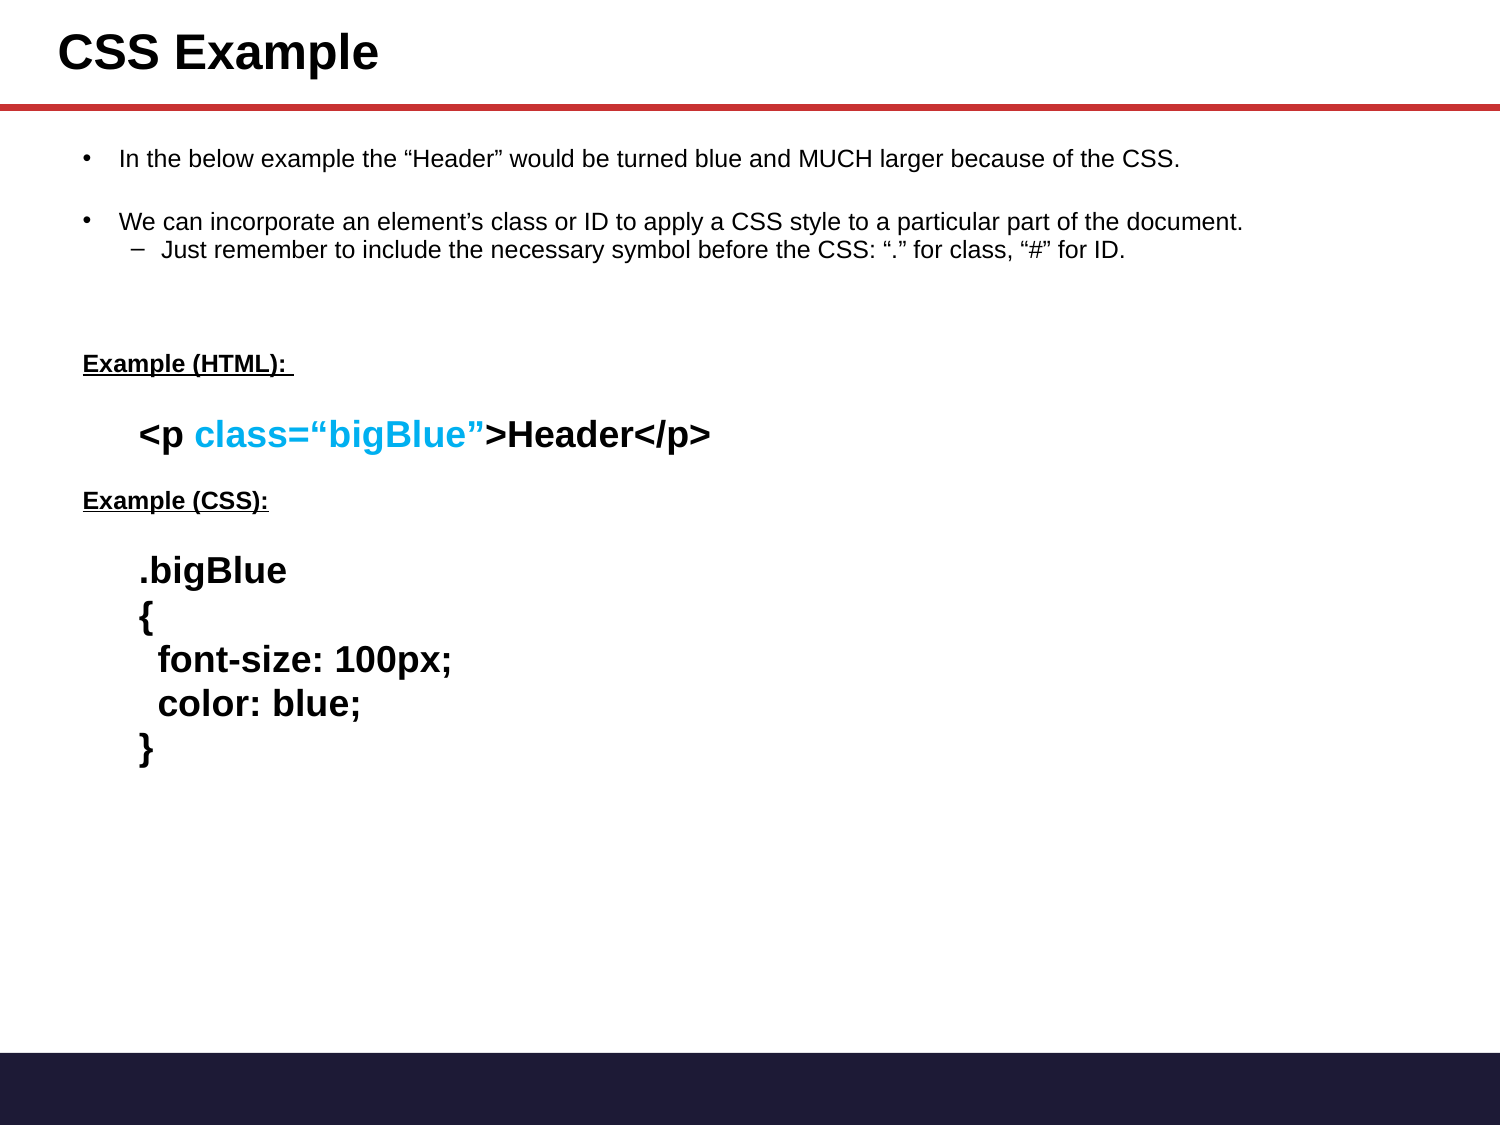

# CSS Example
In the below example the “Header” would be turned blue and MUCH larger because of the CSS.
We can incorporate an element’s class or ID to apply a CSS style to a particular part of the document.
Just remember to include the necessary symbol before the CSS: “.” for class, “#” for ID.
Example (HTML):
<p class=“bigBlue”>Header</p>
Example (CSS):
.bigBlue
{
	font-size: 100px;
	color: blue;
}